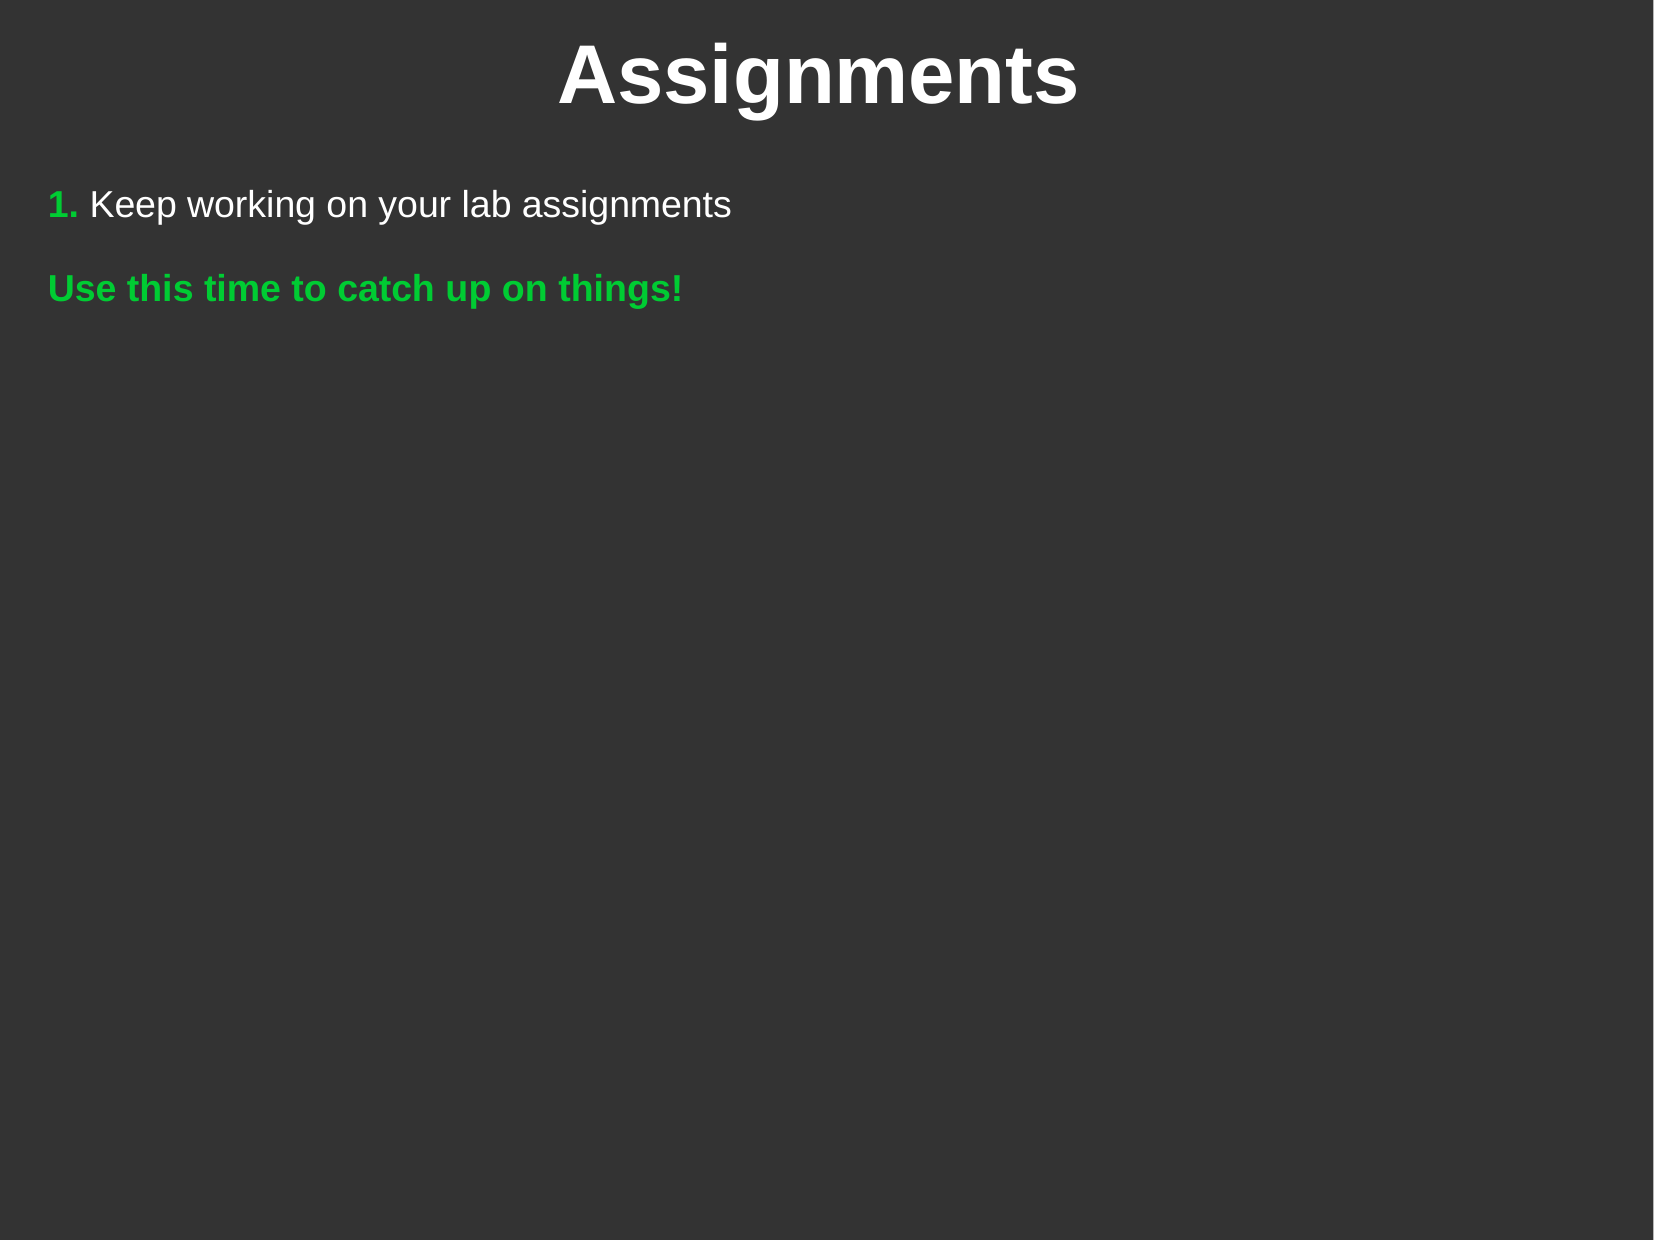

Assignments
1. Keep working on your lab assignments
Use this time to catch up on things!